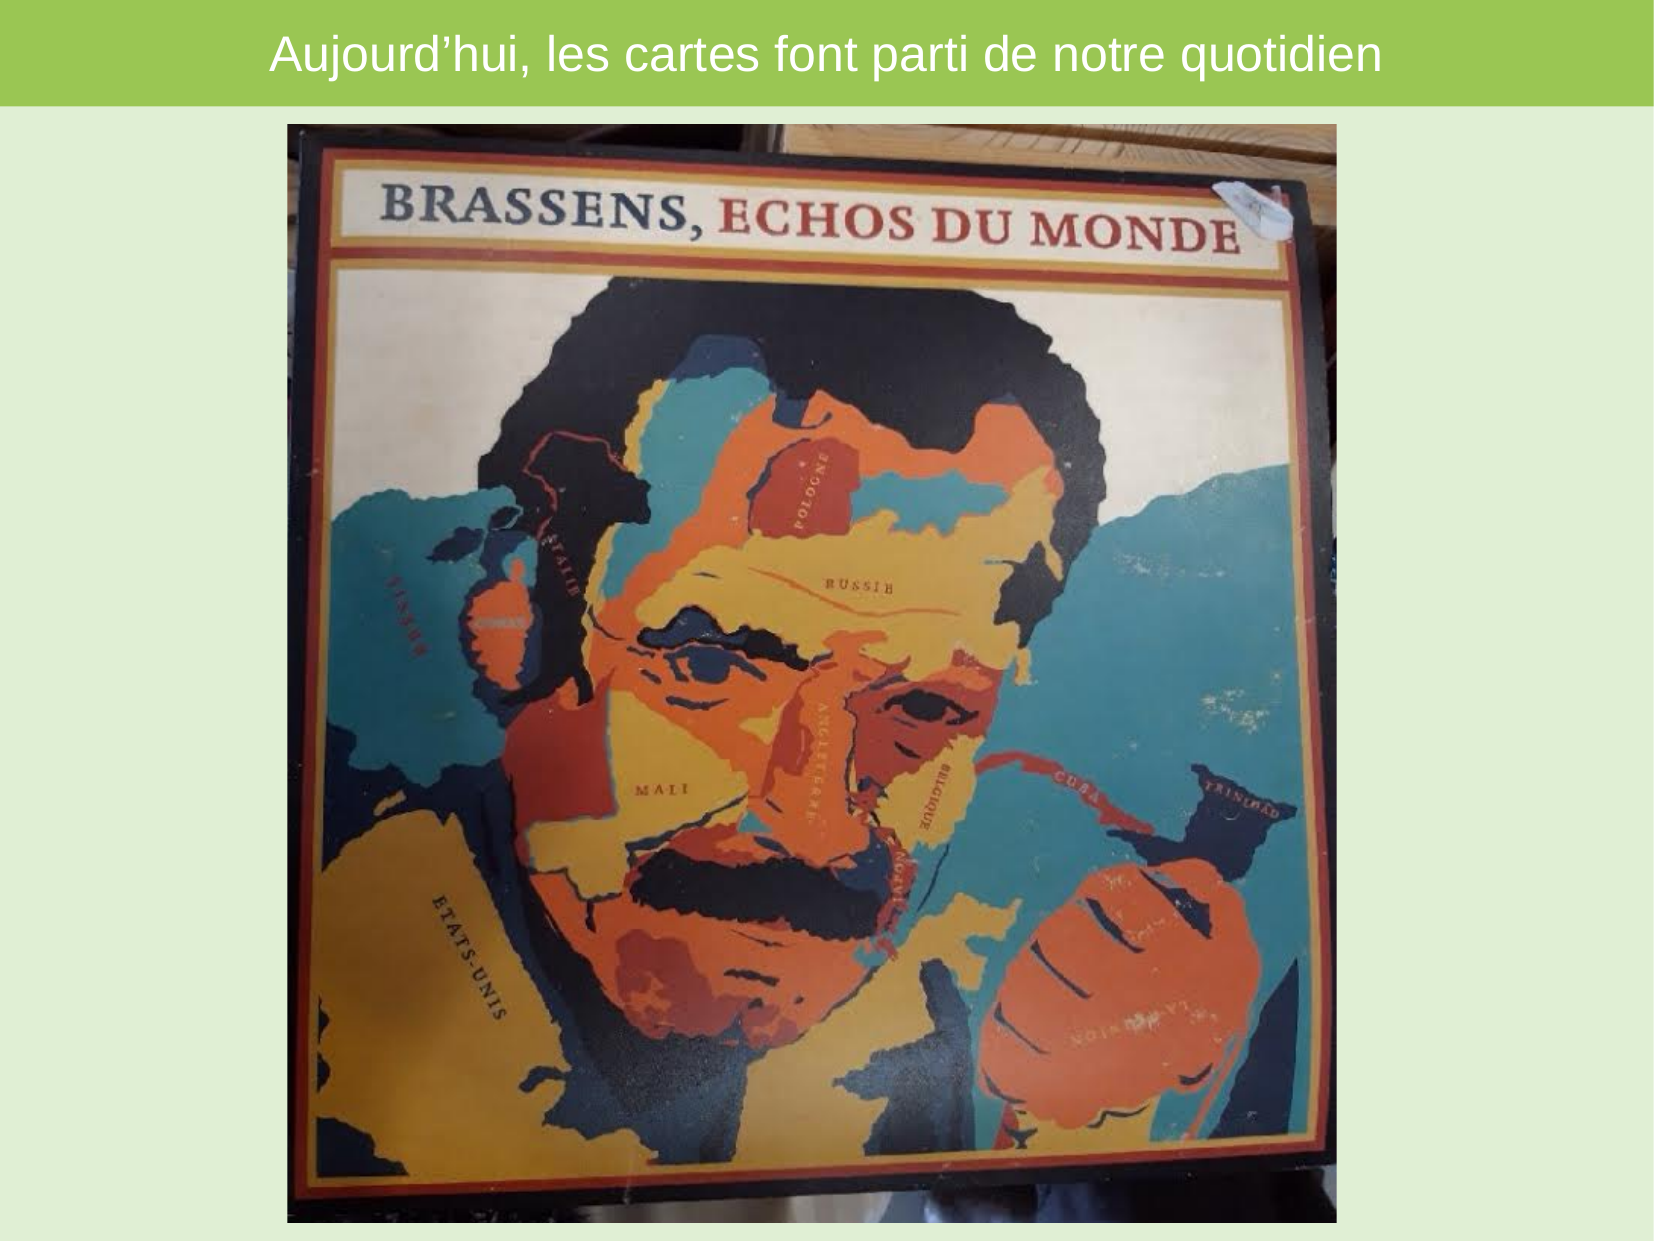

# Aujourd’hui, les cartes font parti de notre quotidien